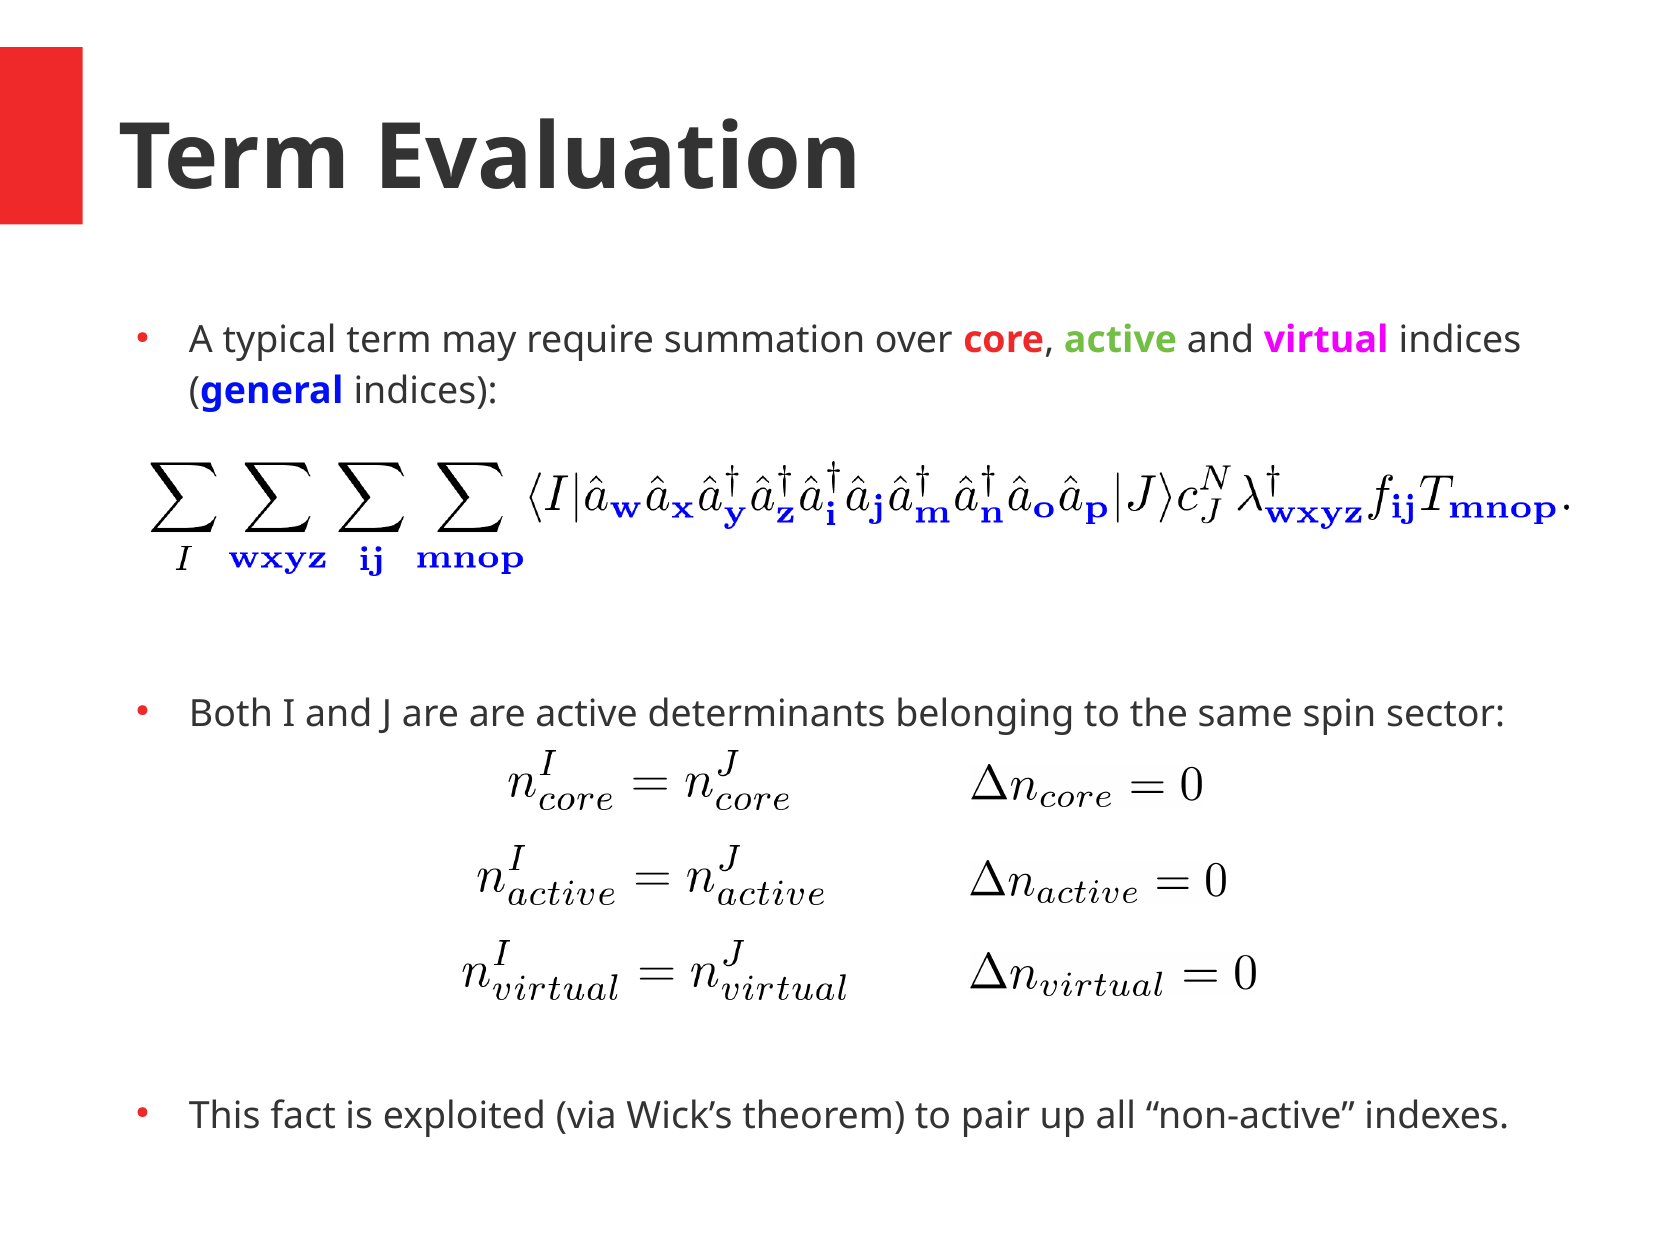

# Term Evaluation
A typical term may require summation over core, active and virtual indices (general indices):
Both I and J are are active determinants belonging to the same spin sector:
This fact is exploited (via Wick’s theorem) to pair up all “non-active” indexes.